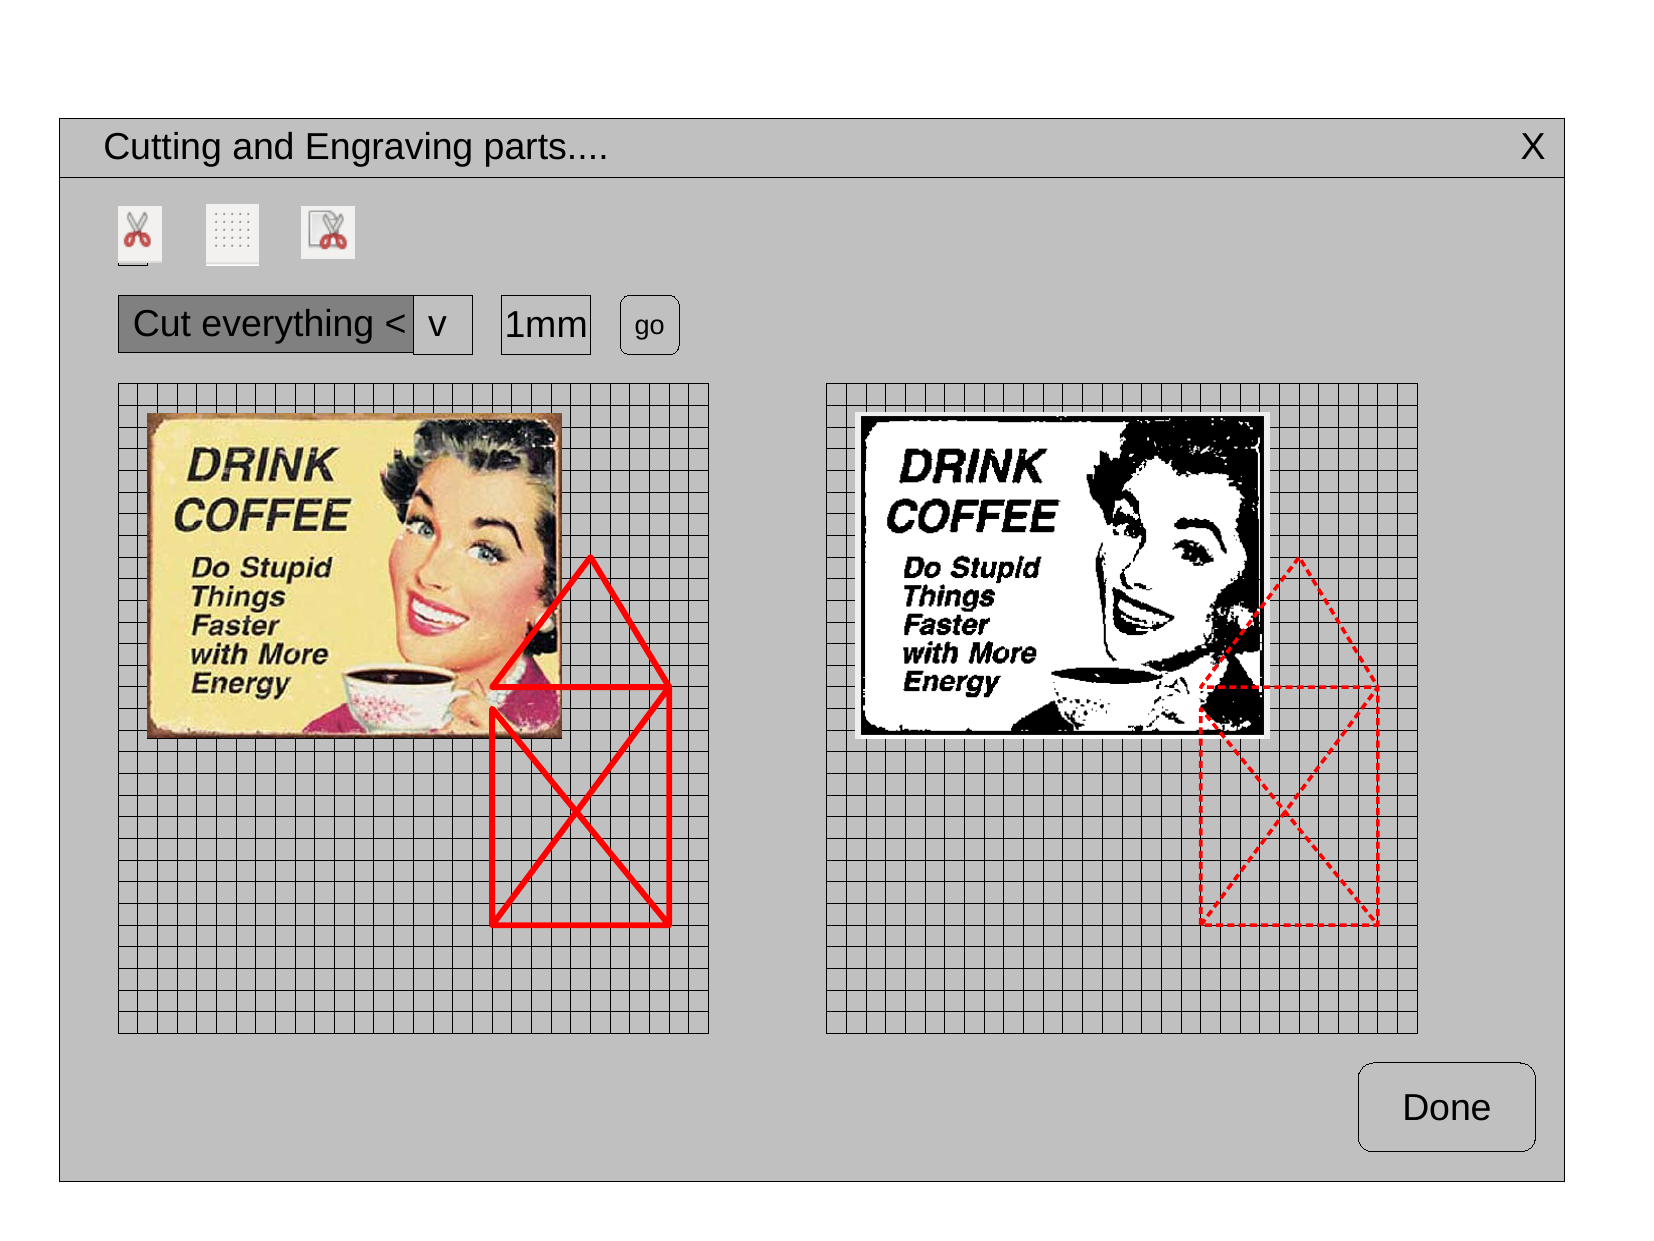

Cutting and Engraving parts....
X
Cut everything <
v
1mm
go
Done